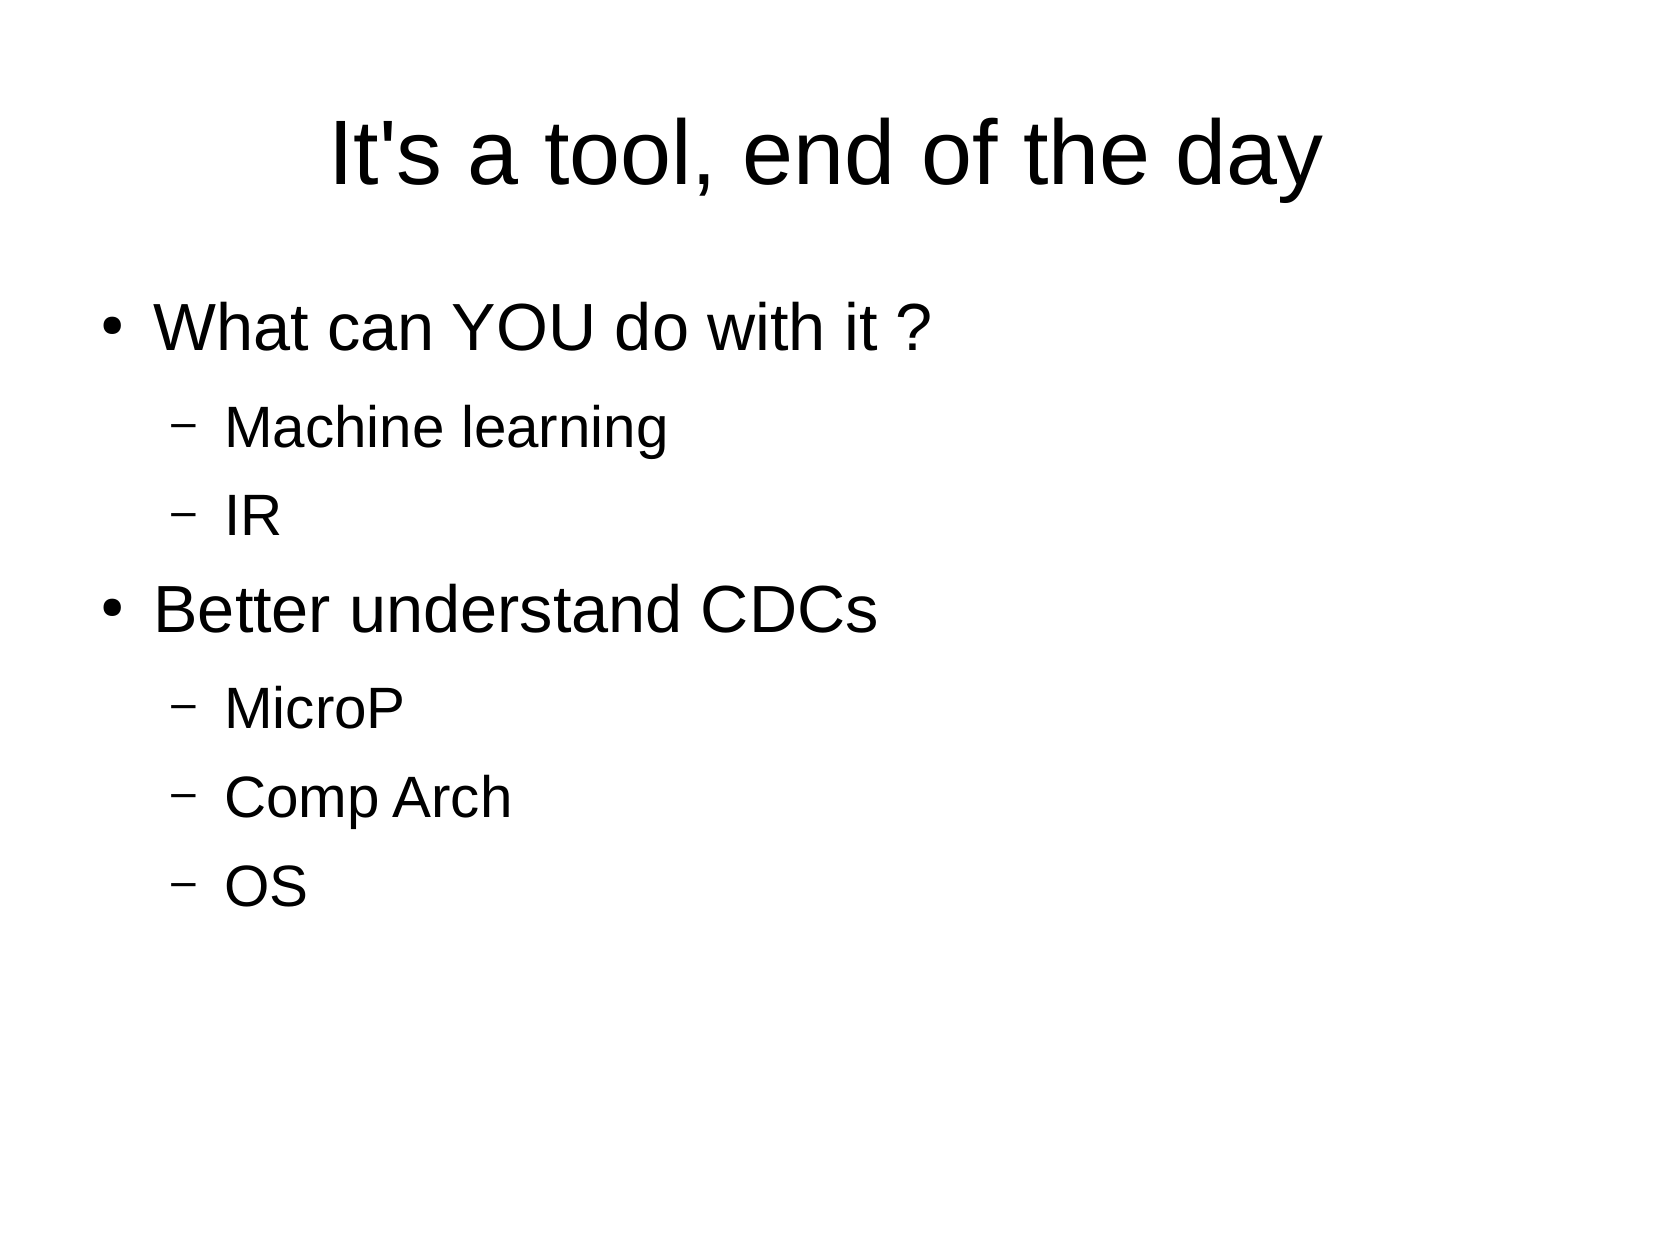

# It's a tool, end of the day
What can YOU do with it ?
Machine learning
IR
Better understand CDCs
MicroP
Comp Arch
OS